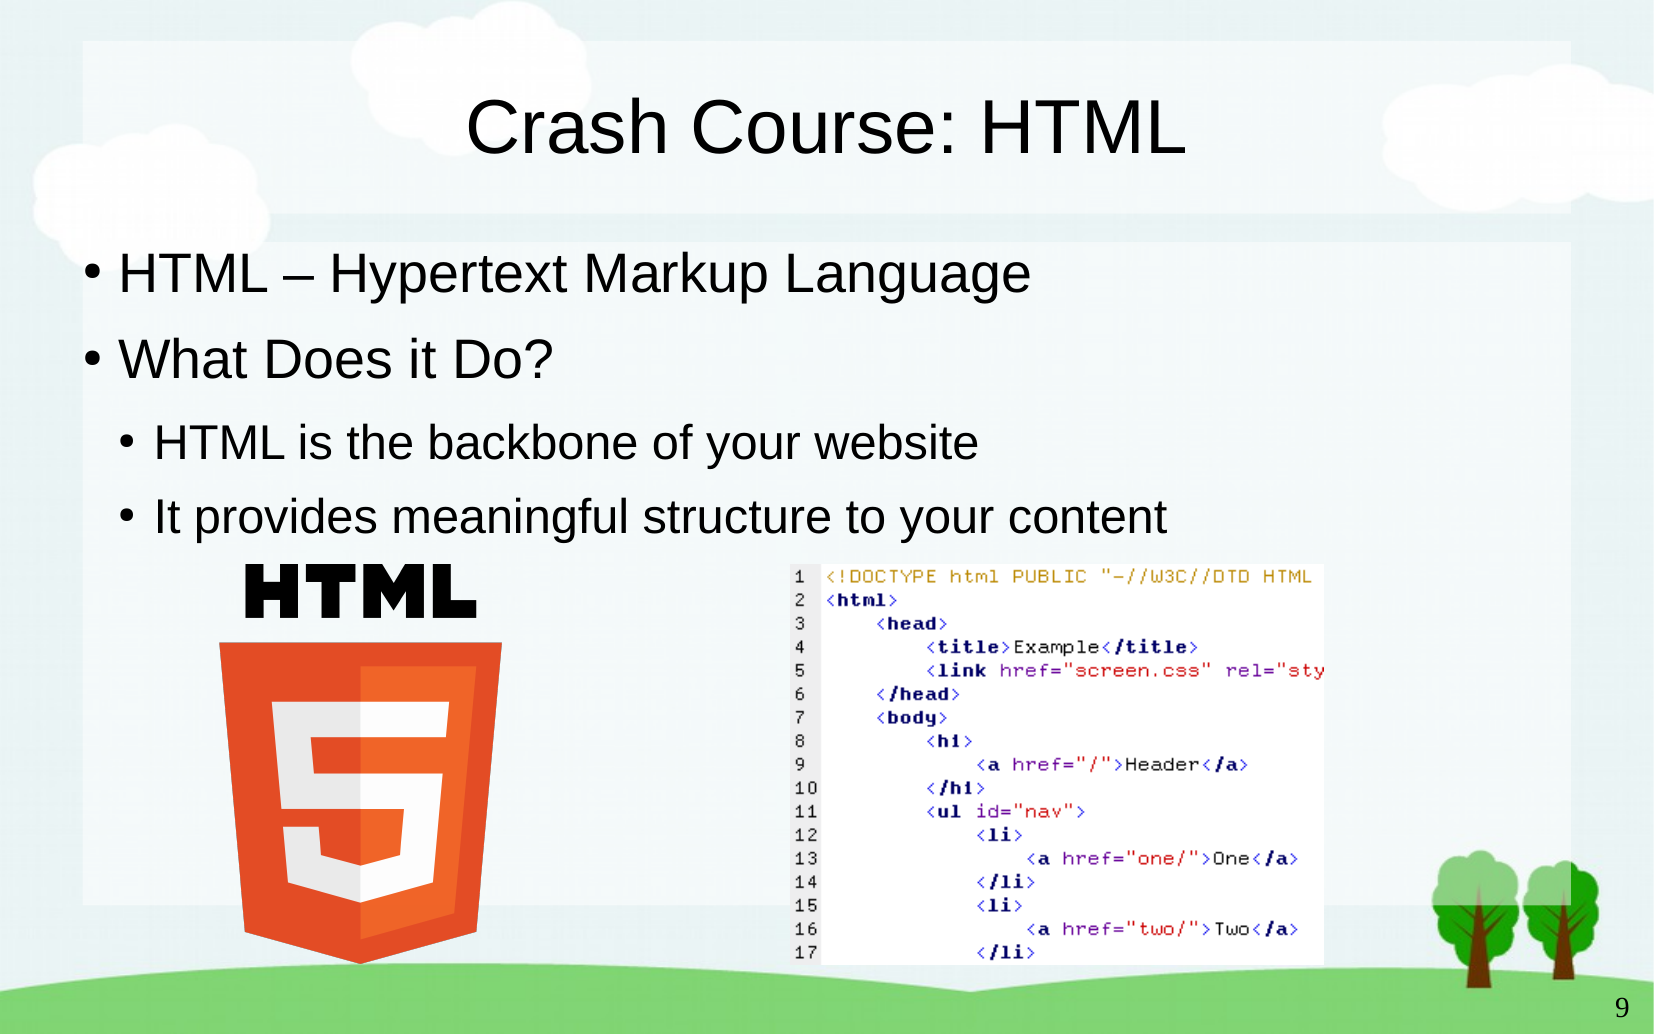

# Crash Course: HTML
HTML – Hypertext Markup Language
What Does it Do?
HTML is the backbone of your website
It provides meaningful structure to your content
9